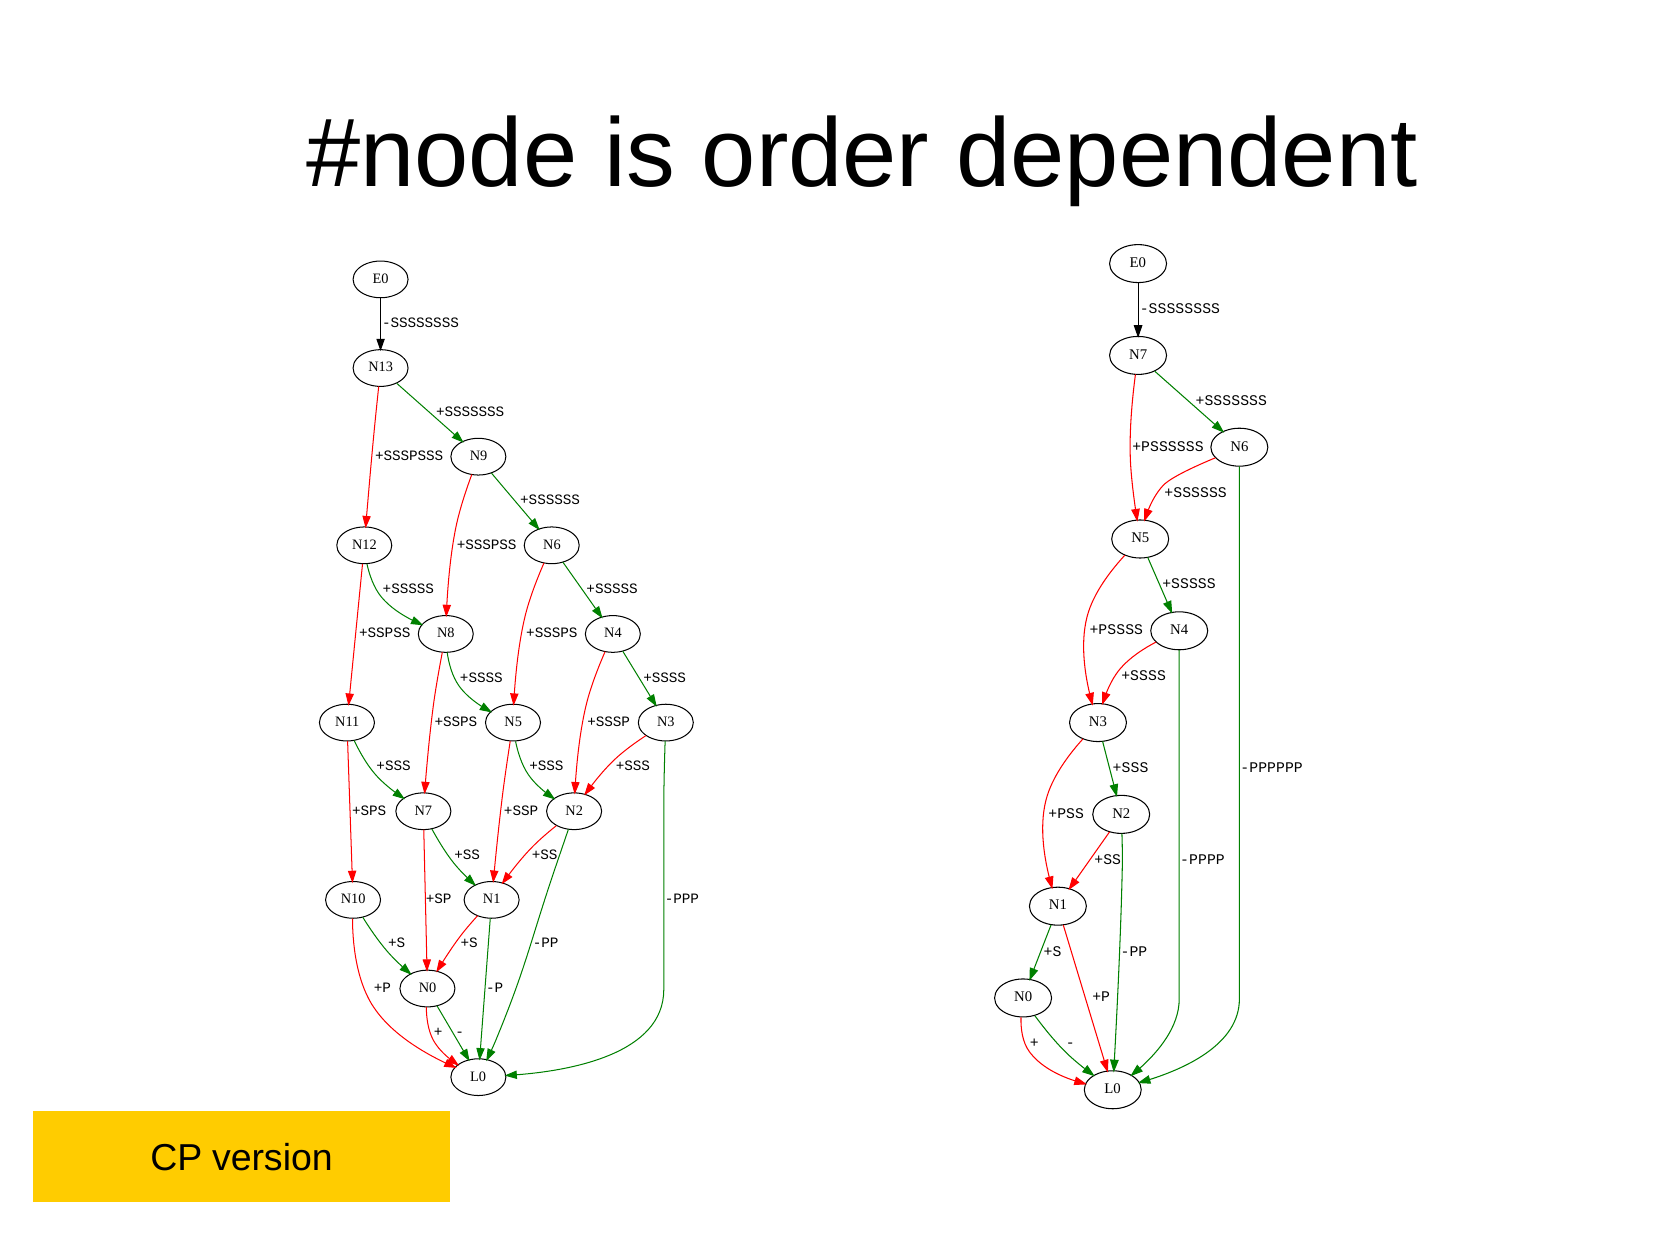

# #node is order dependent
CP version